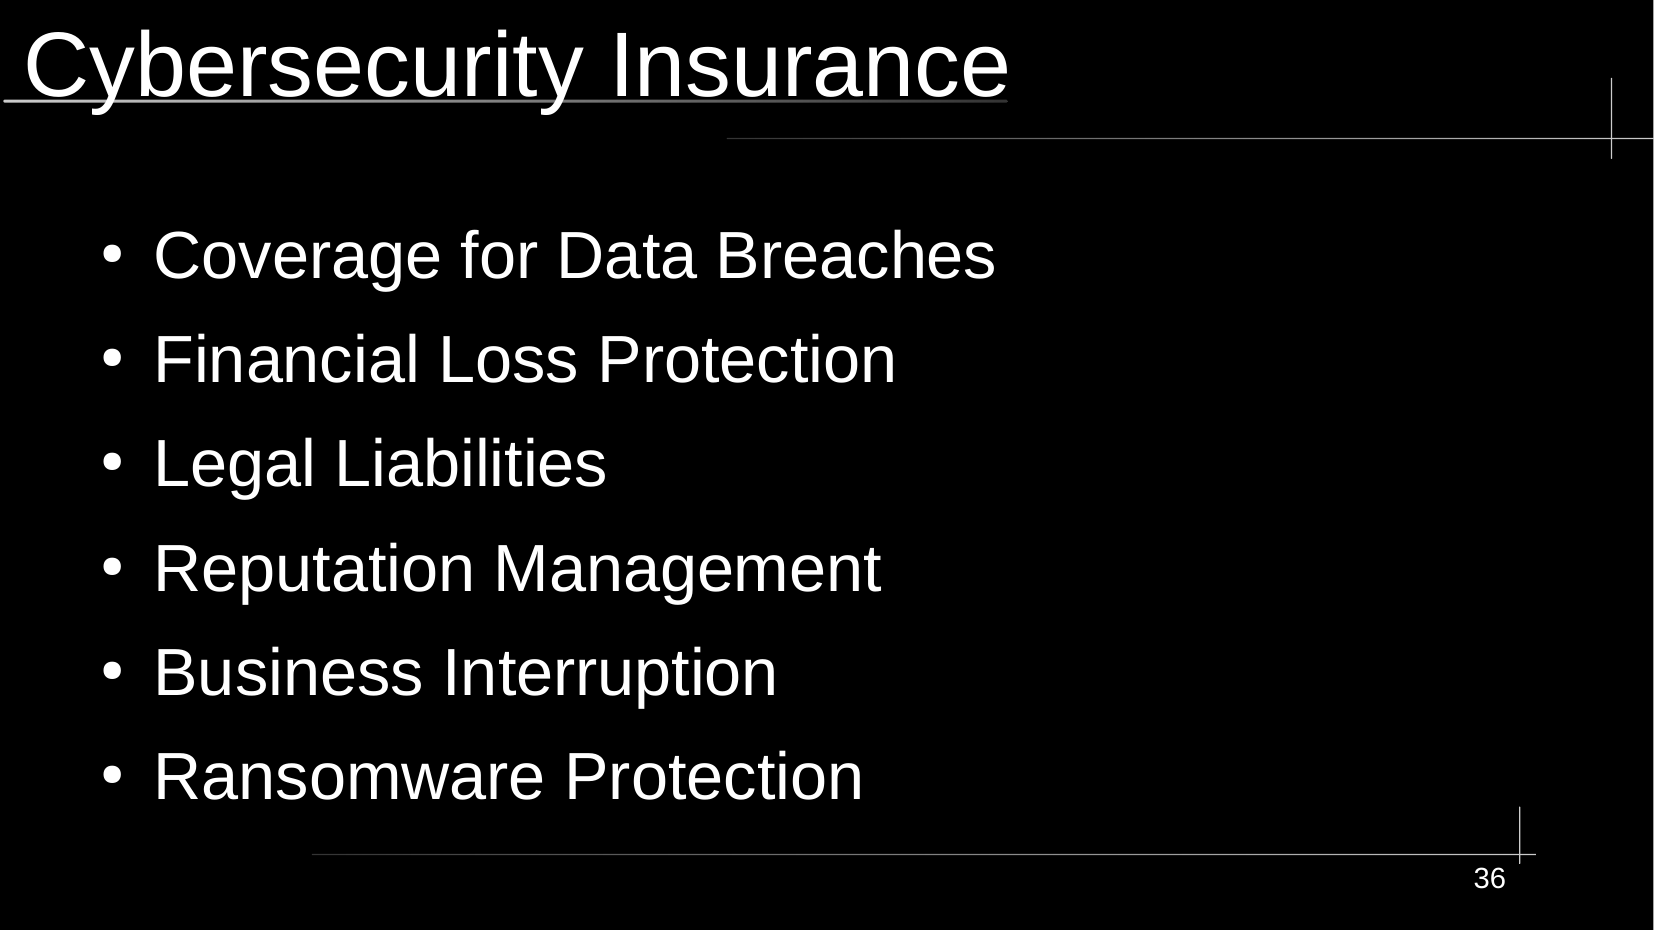

# Cybersecurity Insurance
Coverage for Data Breaches
Financial Loss Protection
Legal Liabilities
Reputation Management
Business Interruption
Ransomware Protection
36